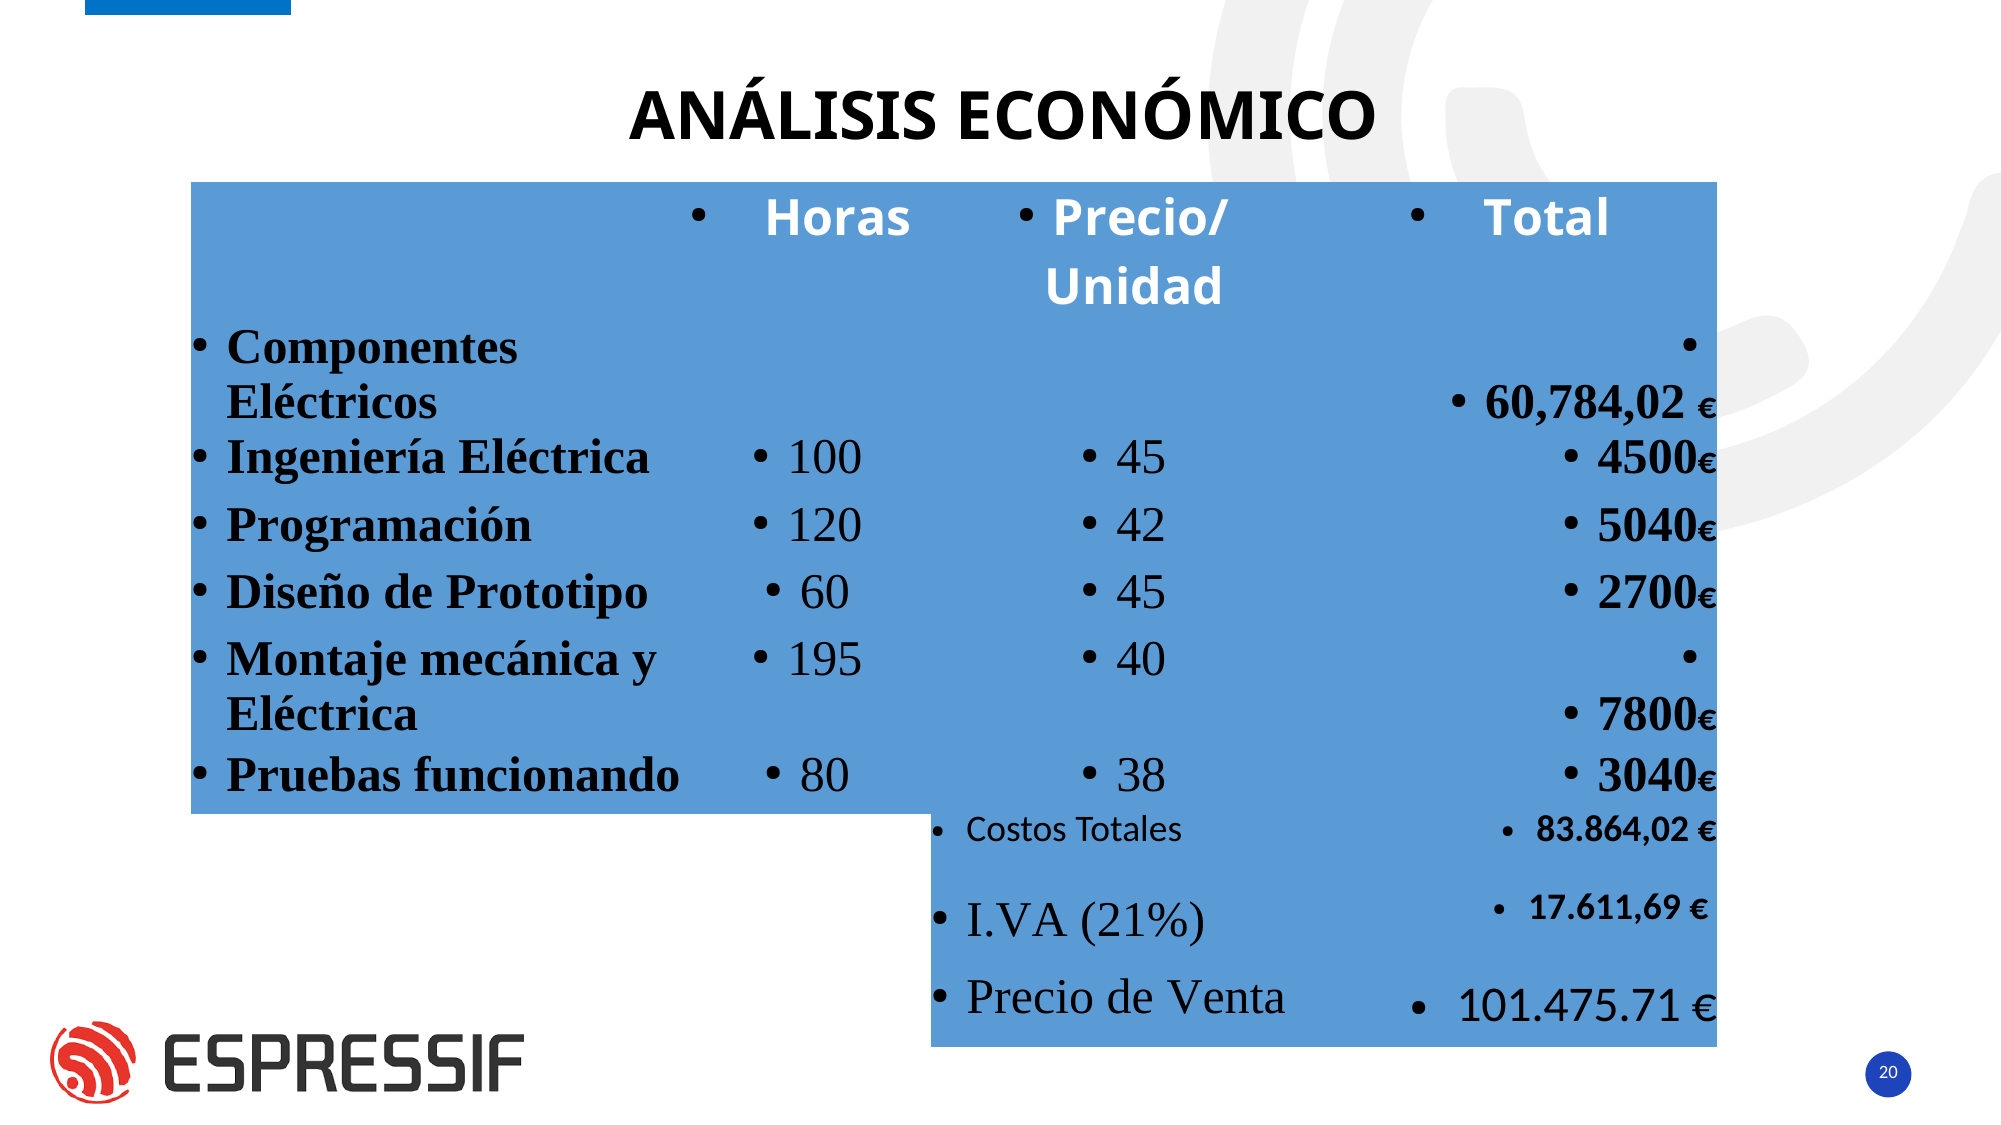

# Análisis económico
| | Horas | Precio/ Unidad | Total |
| --- | --- | --- | --- |
| Componentes Eléctricos | | | 60,784,02 € |
| Ingeniería Eléctrica | 100 | 45 | 4500€ |
| Programación | 120 | 42 | 5040€ |
| Diseño de Prototipo | 60 | 45 | 2700€ |
| Montaje mecánica y Eléctrica | 195 | 40 | 7800€ |
| Pruebas funcionando | 80 | 38 | 3040€ |
| Costos Totales | 83.864,02 € |
| --- | --- |
| I.VA (21%) | 17.611,69 € |
| Precio de Venta | 101.475.71 € |